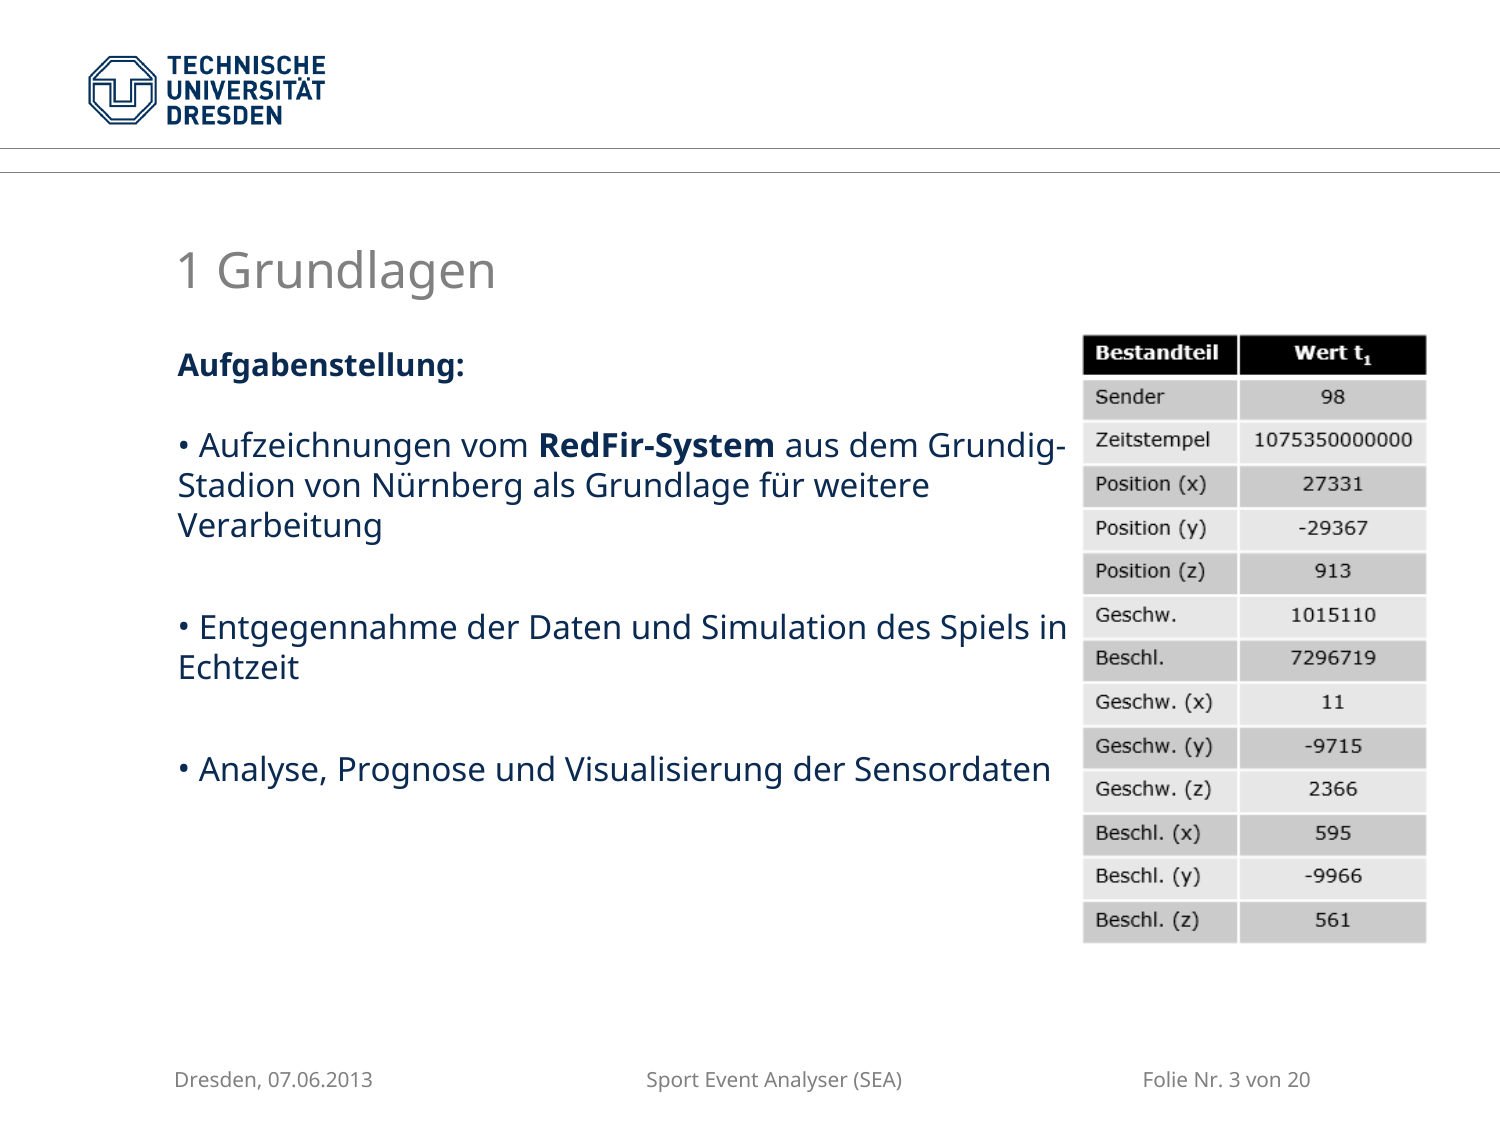

# 1 Grundlagen
Aufgabenstellung:
 Aufzeichnungen vom RedFir-System aus dem Grundig-Stadion von Nürnberg als Grundlage für weitere Verarbeitung
 Entgegennahme der Daten und Simulation des Spiels in Echtzeit
 Analyse, Prognose und Visualisierung der Sensordaten
Dresden, 07.06.2013